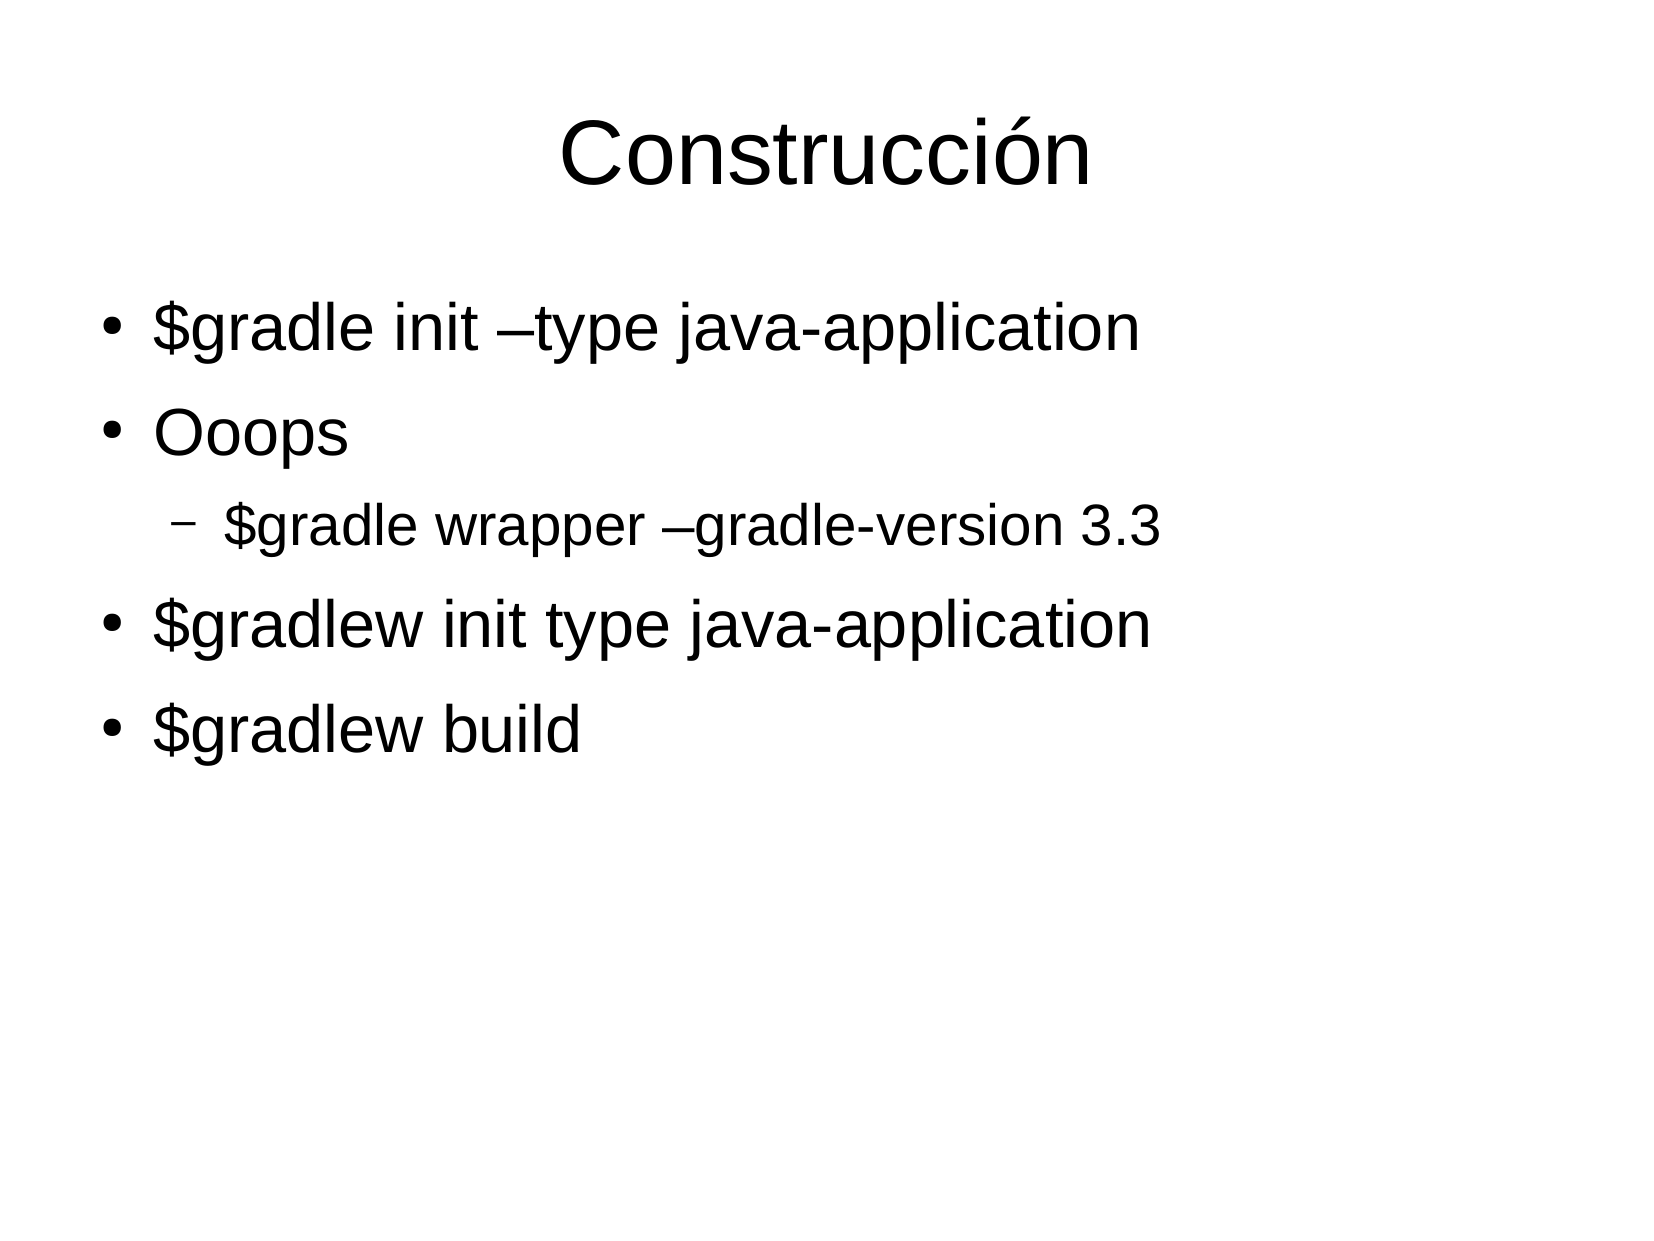

# Construcción
$gradle init –type java-application
Ooops
$gradle wrapper –gradle-version 3.3
$gradlew init type java-application
$gradlew build